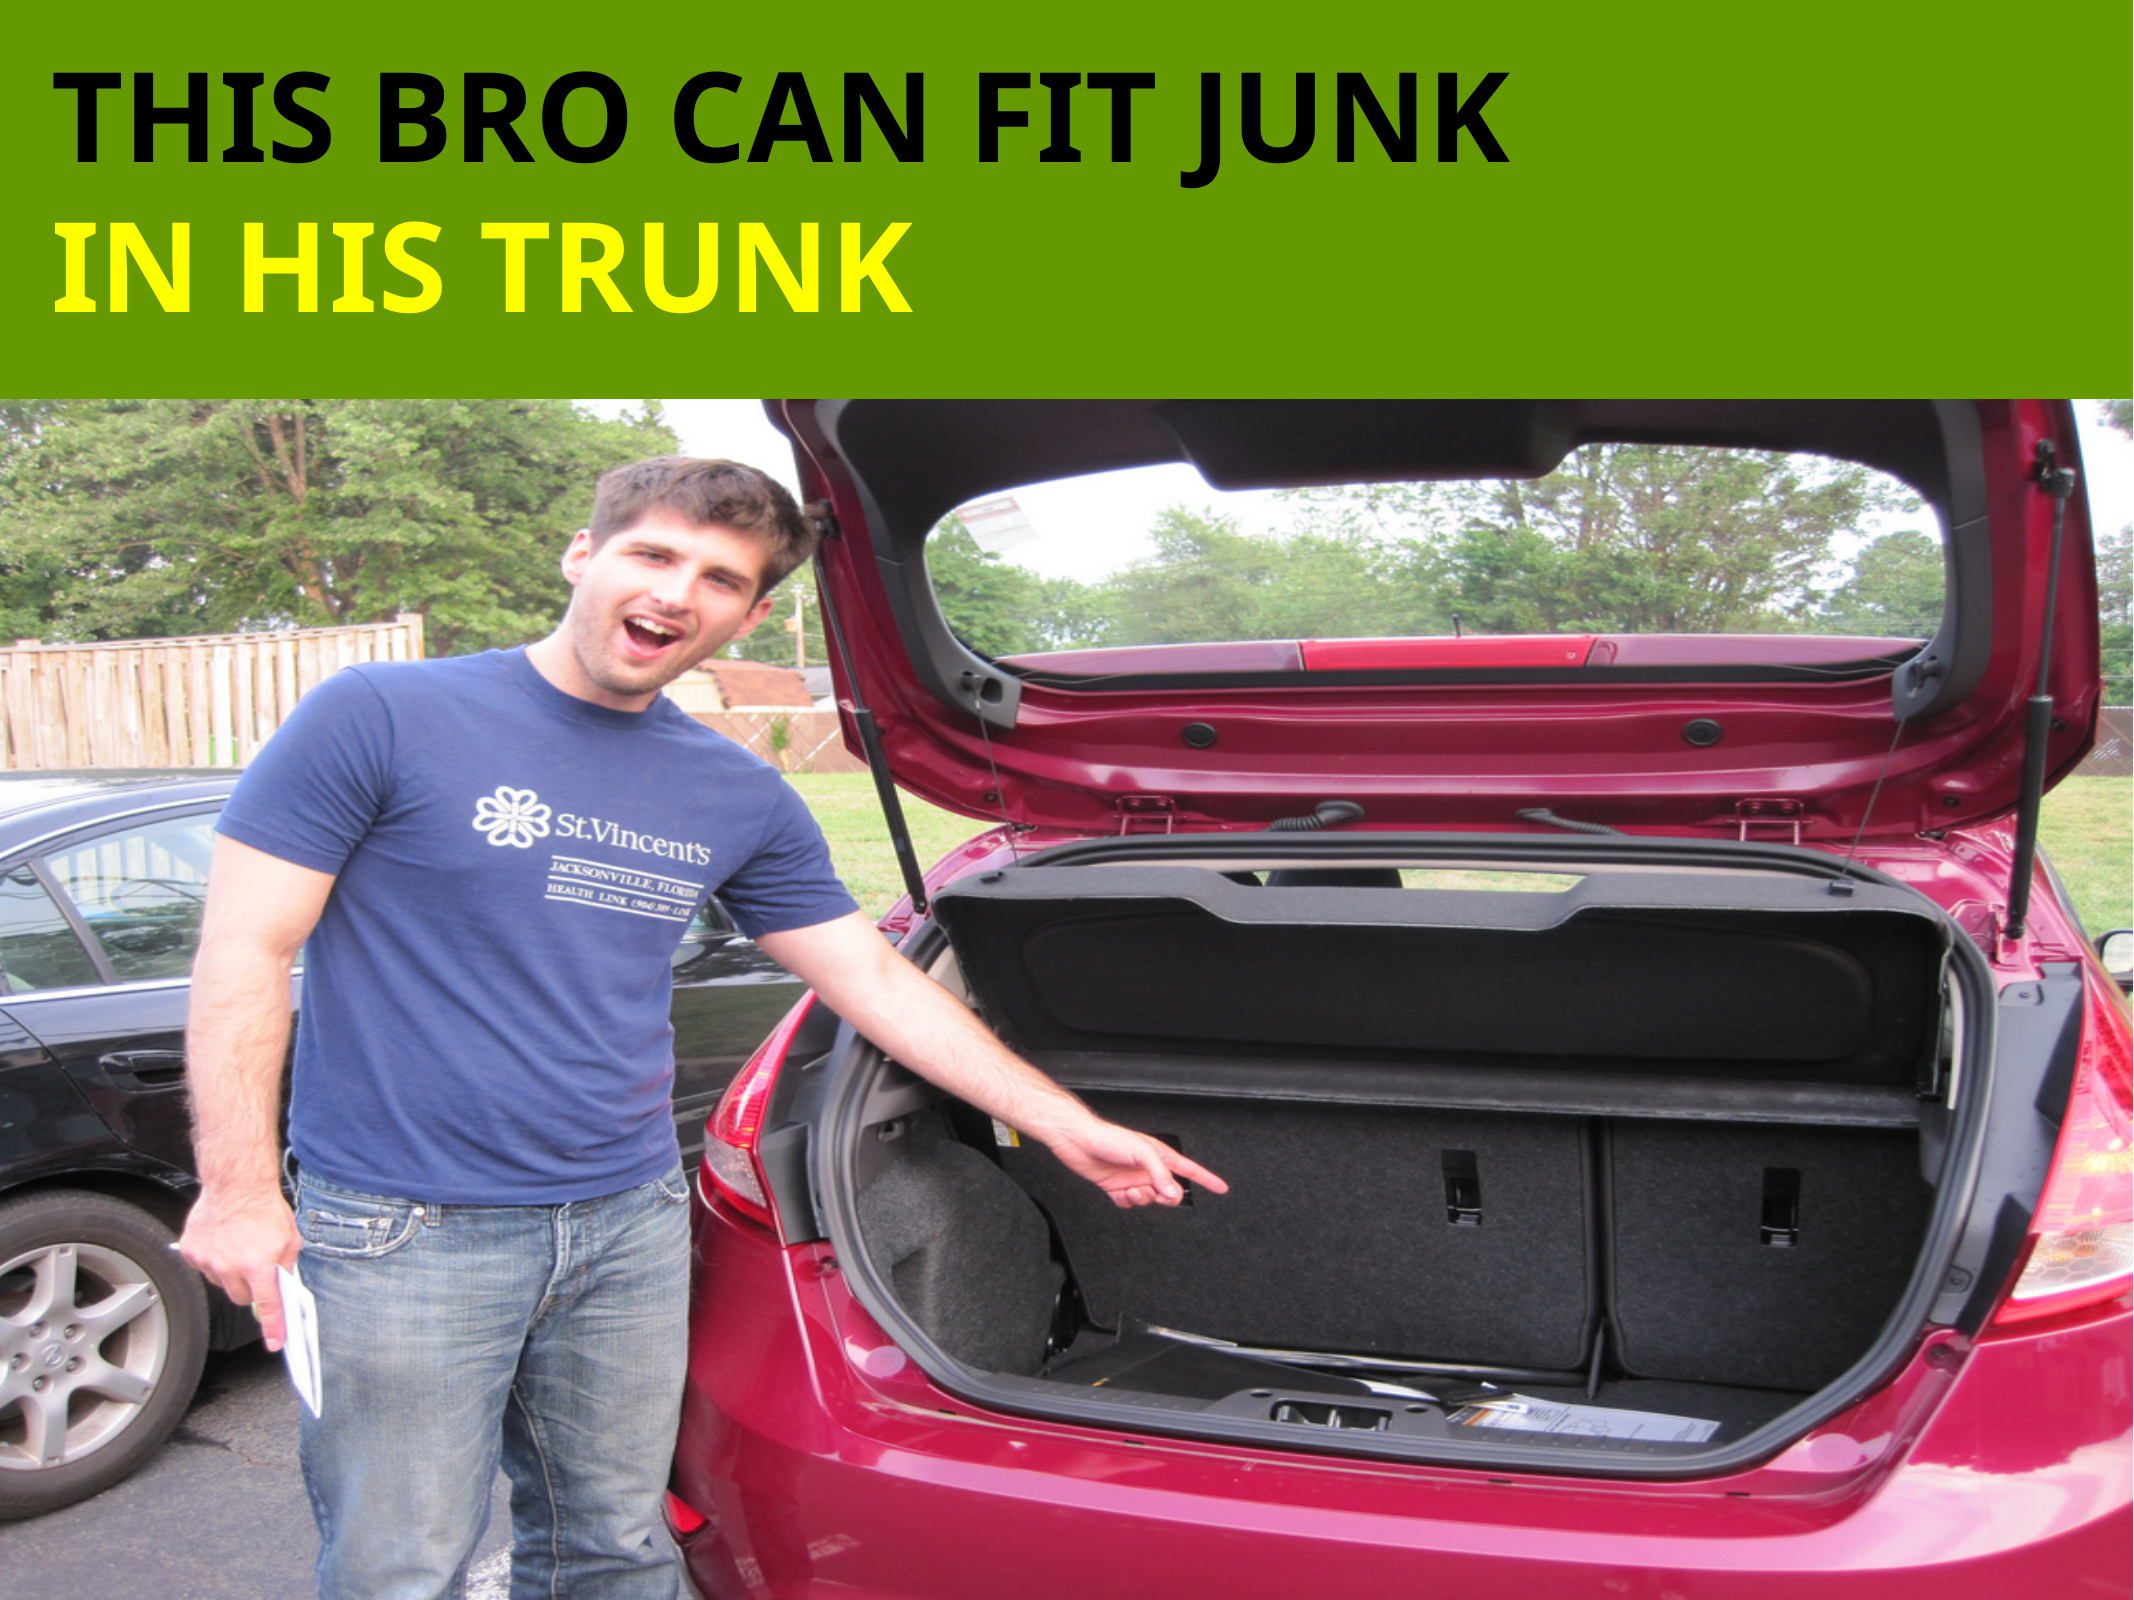

THIS BRO CAN FIT JUNK
IN HIS TRUNK